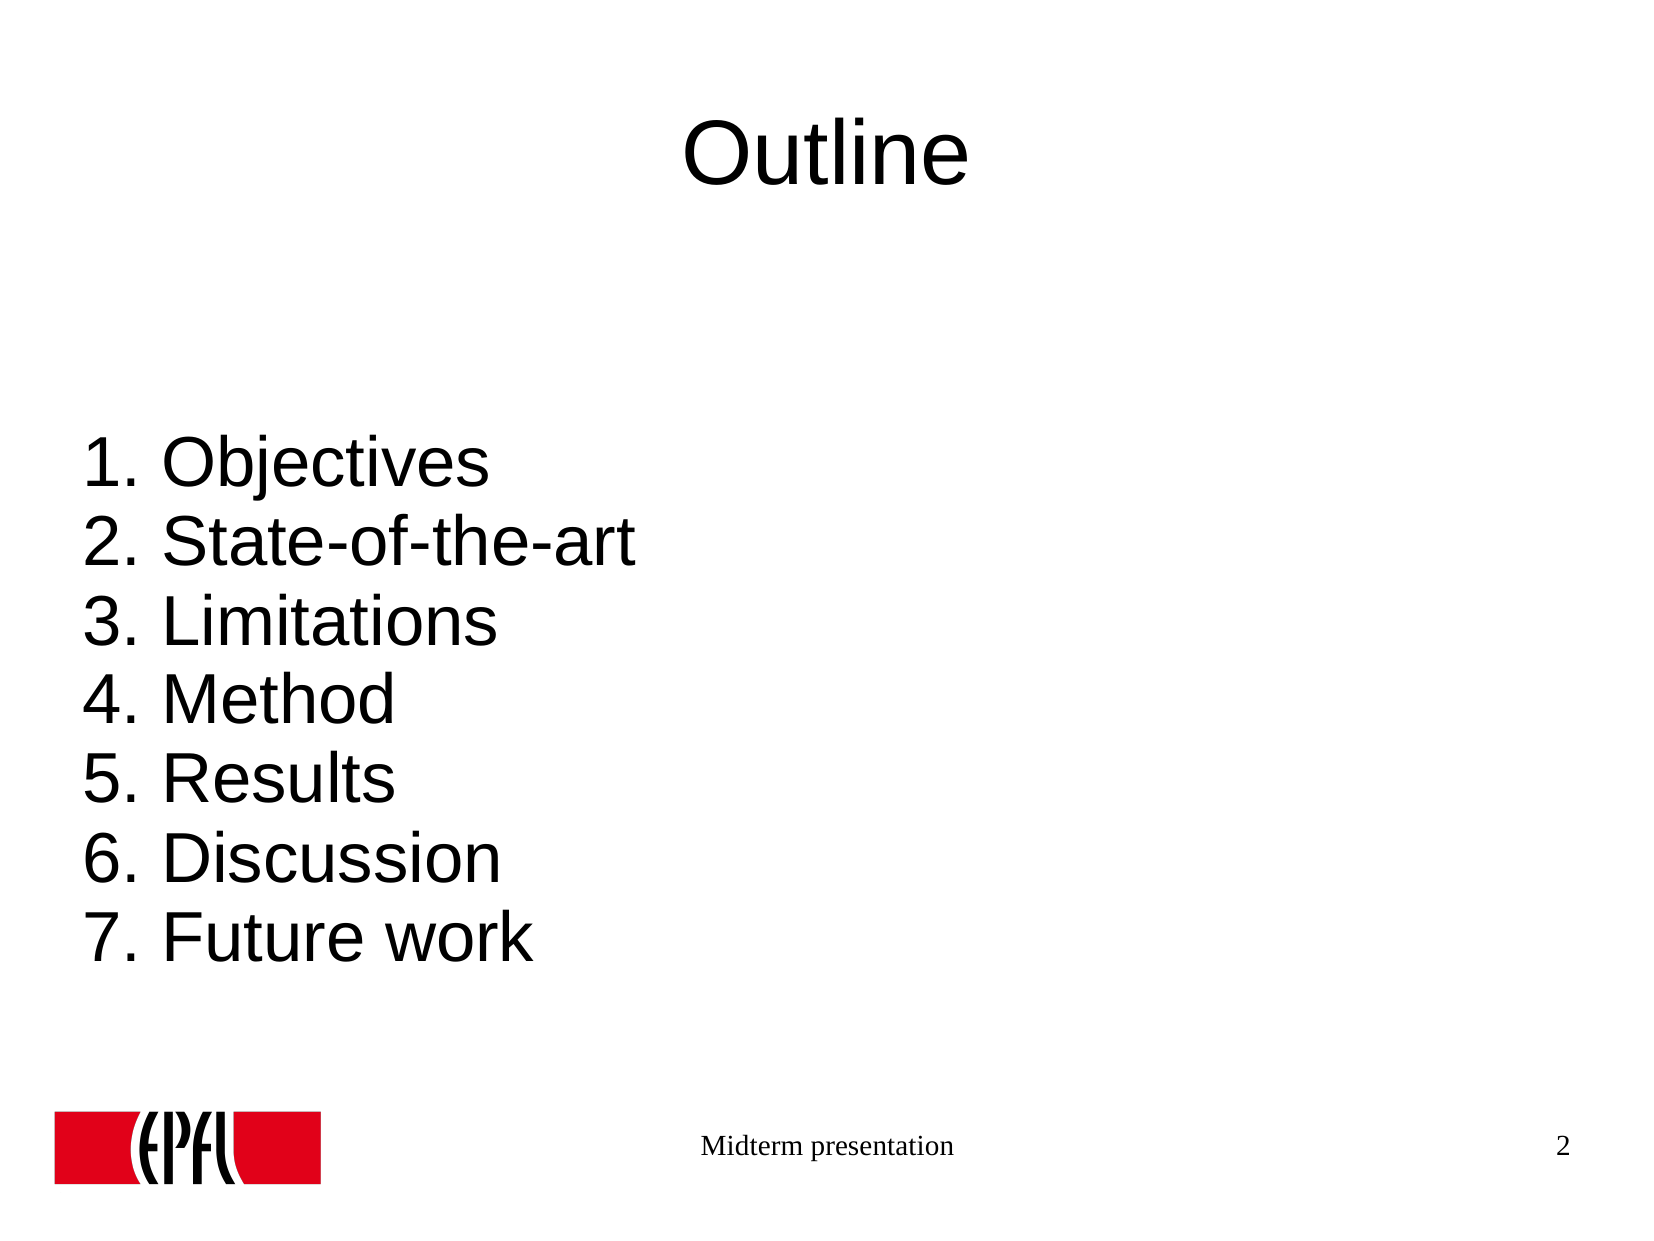

# Outline
1. Objectives
2. State-of-the-art
3. Limitations
4. Method
5. Results
6. Discussion
7. Future work
Midterm presentation
2